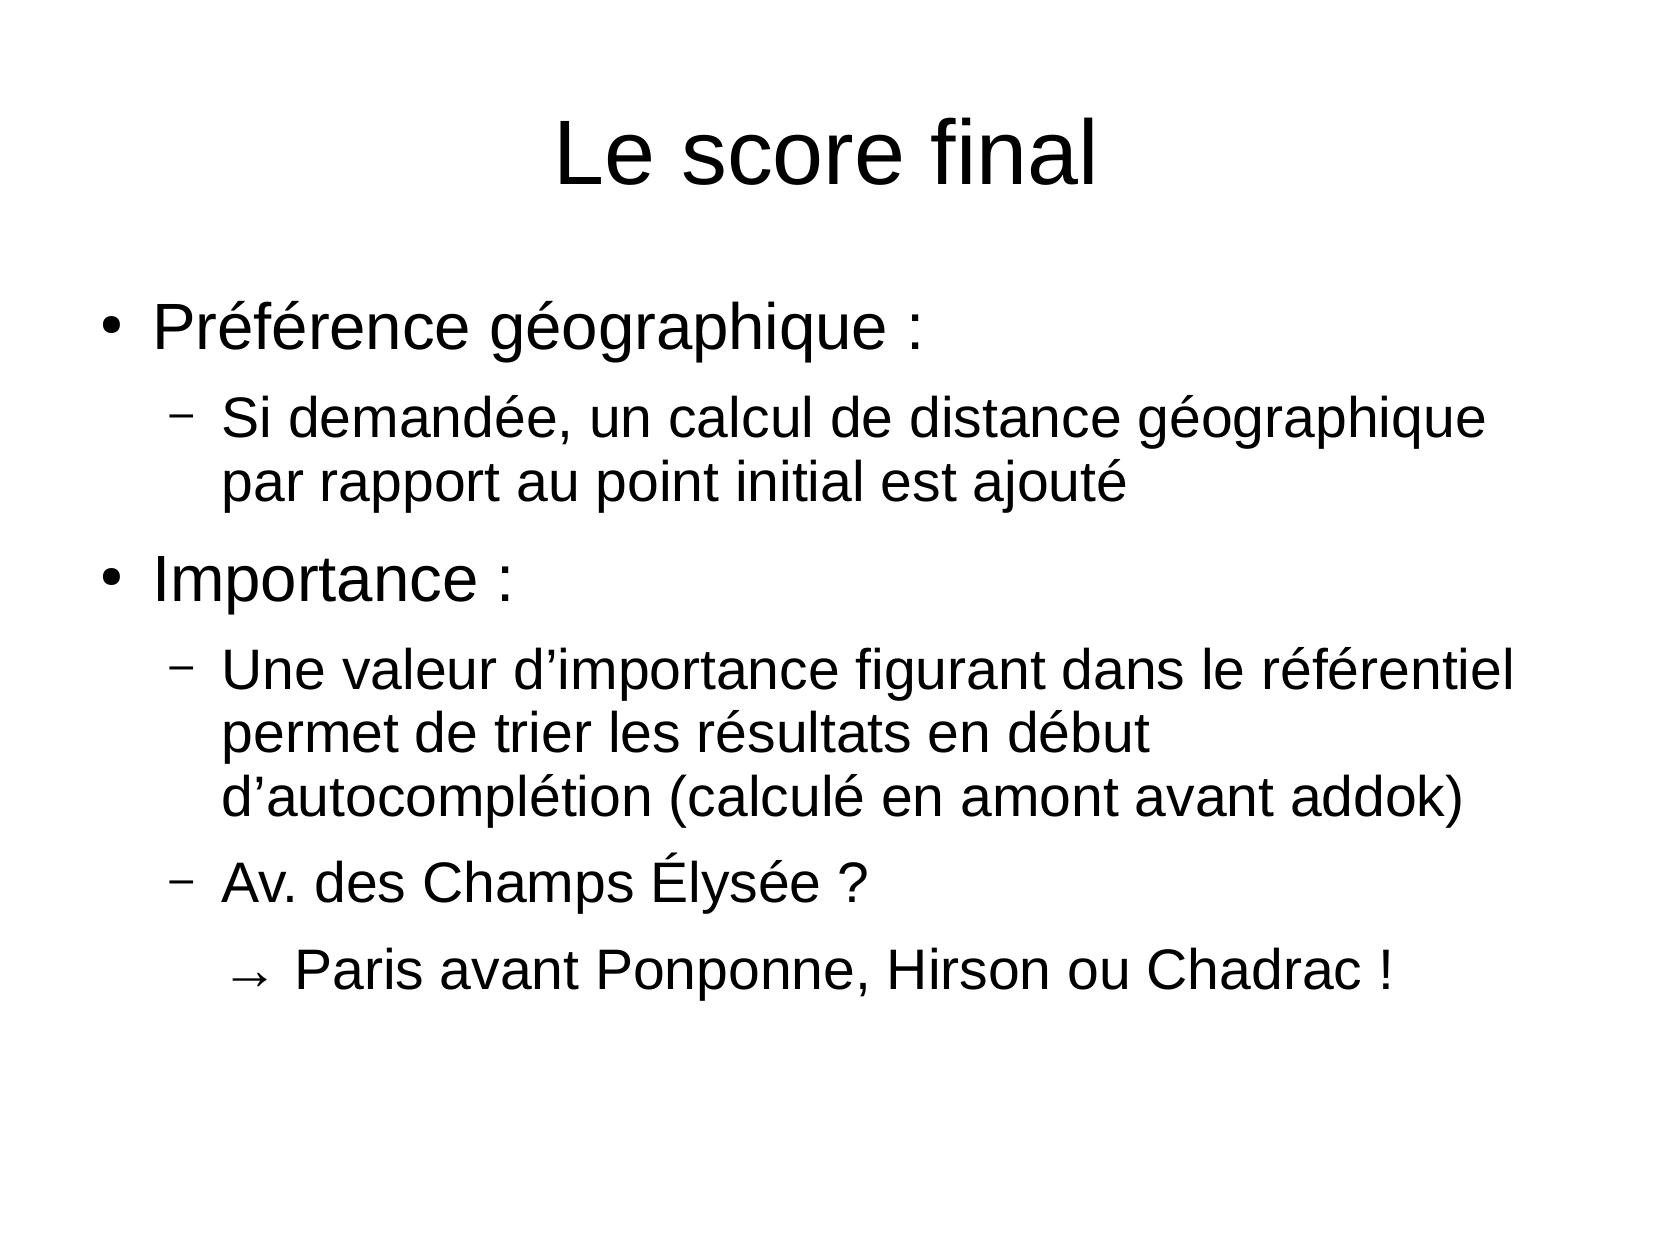

# Le score final
Préférence géographique :
Si demandée, un calcul de distance géographique par rapport au point initial est ajouté
Importance :
Une valeur d’importance figurant dans le référentiel permet de trier les résultats en début d’autocomplétion (calculé en amont avant addok)
Av. des Champs Élysée ?
→ Paris avant Ponponne, Hirson ou Chadrac !